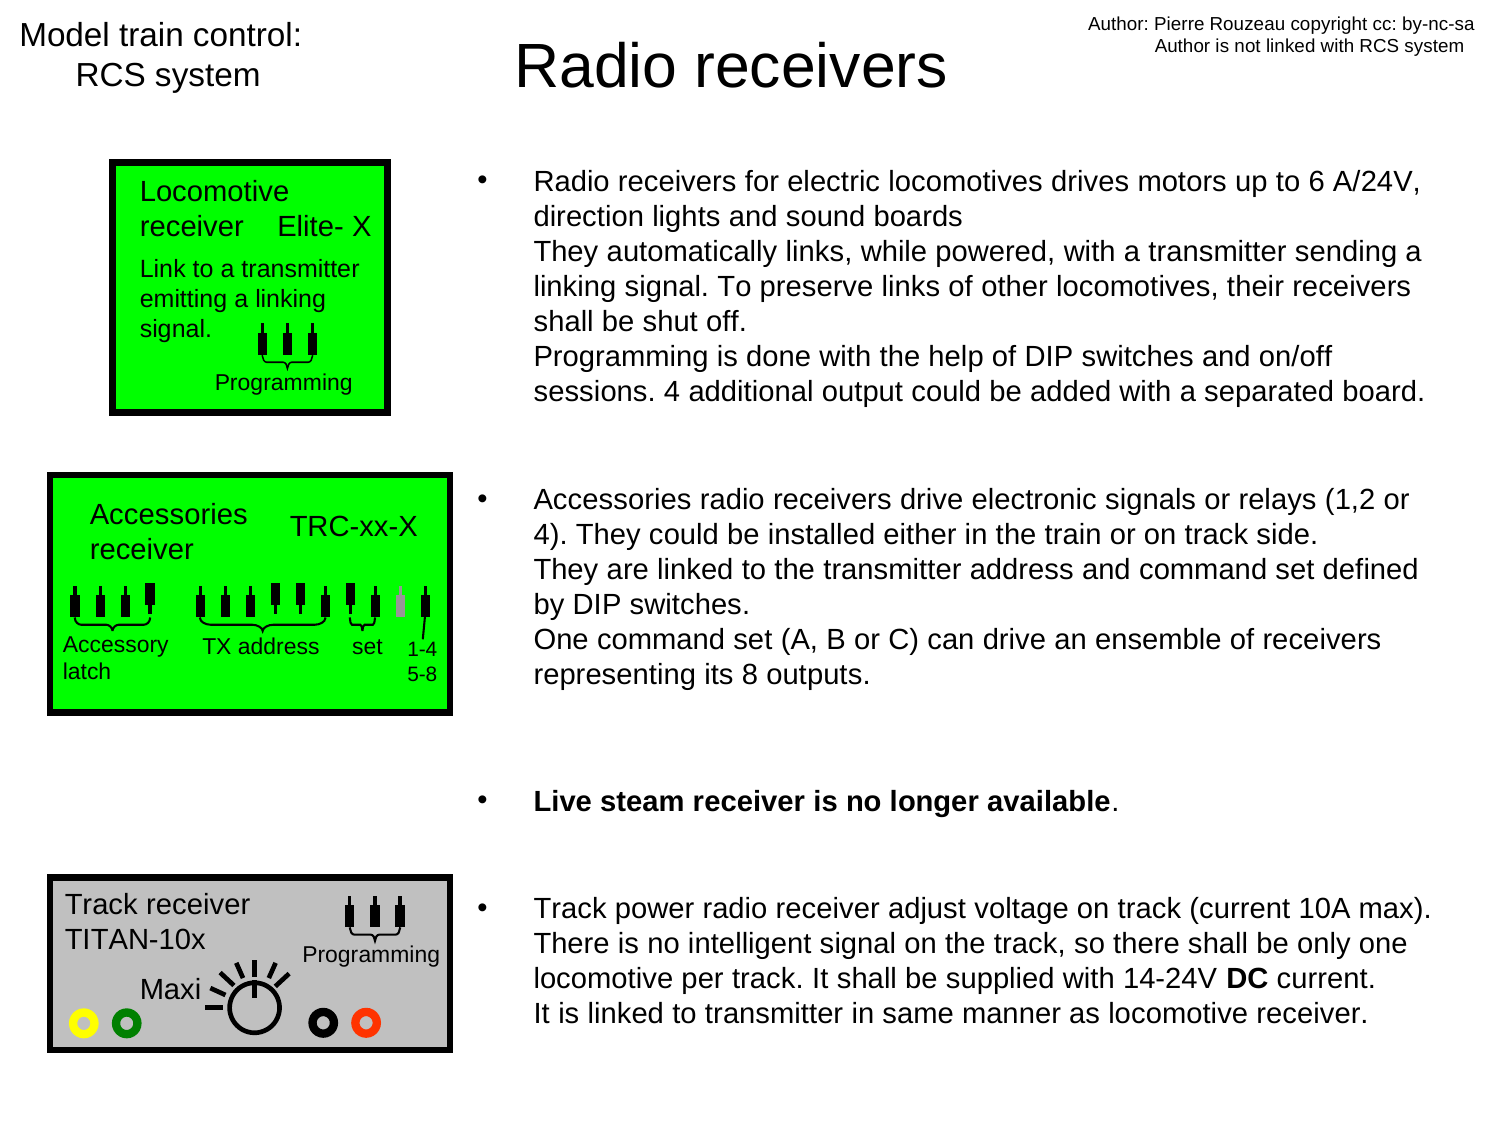

Author: Pierre Rouzeau copyright cc: by-nc-sa
Author is not linked with RCS system
Model train control:
RCS system
Radio receivers
Radio receivers for electric locomotives drives motors up to 6 A/24V, direction lights and sound boards
They automatically links, while powered, with a transmitter sending a linking signal. To preserve links of other locomotives, their receivers shall be shut off.
Programming is done with the help of DIP switches and on/off sessions. 4 additional output could be added with a separated board.
Accessories radio receivers drive electronic signals or relays (1,2 or 4). They could be installed either in the train or on track side.
They are linked to the transmitter address and command set defined by DIP switches.
One command set (A, B or C) can drive an ensemble of receivers representing its 8 outputs.
Live steam receiver is no longer available.
Track power radio receiver adjust voltage on track (current 10A max).
There is no intelligent signal on the track, so there shall be only one locomotive per track. It shall be supplied with 14-24V DC current.
It is linked to transmitter in same manner as locomotive receiver.
Locomotive
receiver
Elite- X
Link to a transmitter emitting a linking signal.
Programming
Accessories receiver
TRC-xx-X
Accessory
latch
TX address set
1-4
5-8
Track receiver
TITAN-10x
Programming
Maxi